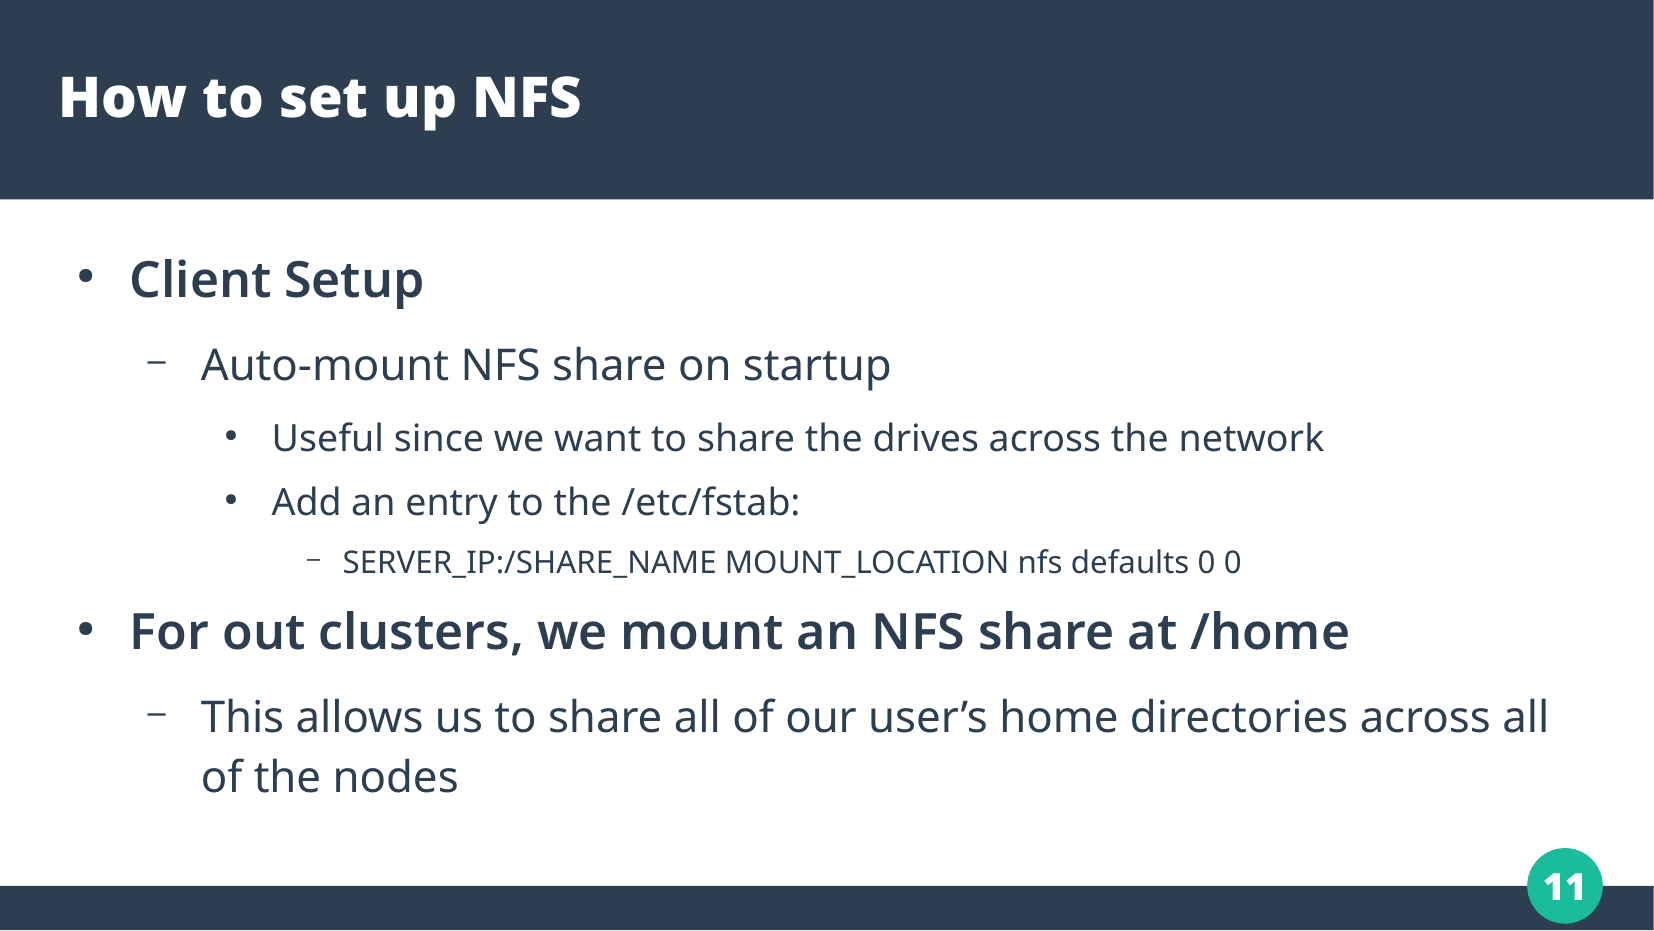

# How to set up NFS
Client Setup
Auto-mount NFS share on startup
Useful since we want to share the drives across the network
Add an entry to the /etc/fstab:
SERVER_IP:/SHARE_NAME MOUNT_LOCATION nfs defaults 0 0
For out clusters, we mount an NFS share at /home
This allows us to share all of our user’s home directories across all of the nodes